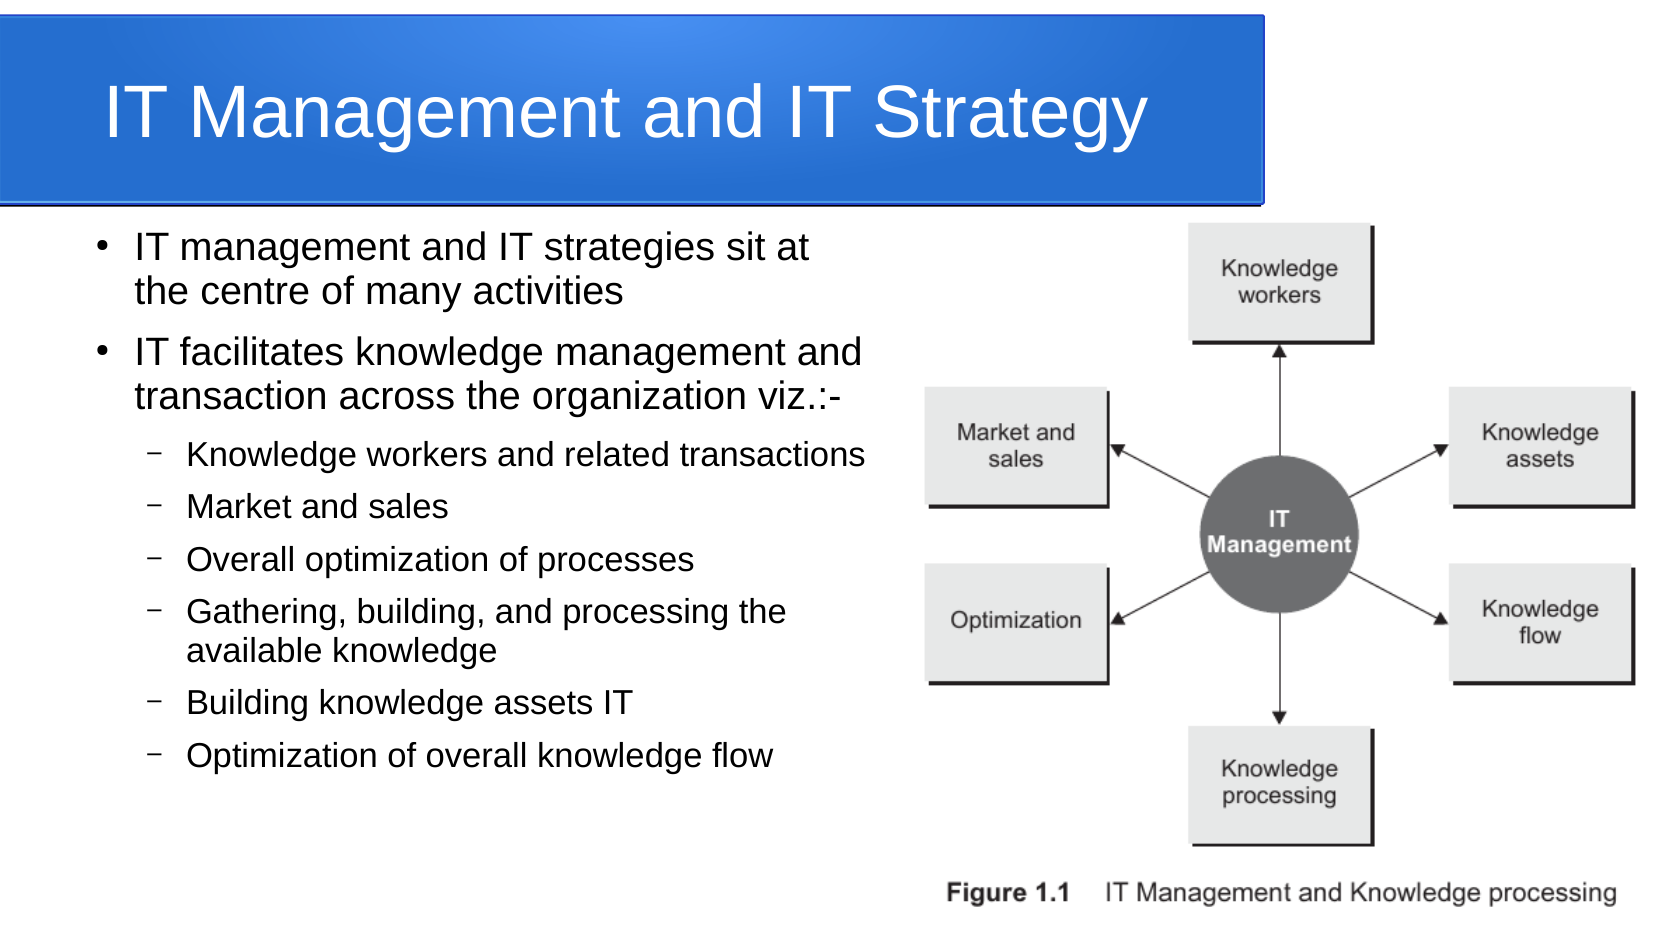

# IT Management and IT Strategy
IT management and IT strategies sit at the centre of many activities
IT facilitates knowledge management and transaction across the organization viz.:-
Knowledge workers and related transactions
Market and sales
Overall optimization of processes
Gathering, building, and processing the available knowledge
Building knowledge assets IT
Optimization of overall knowledge flow